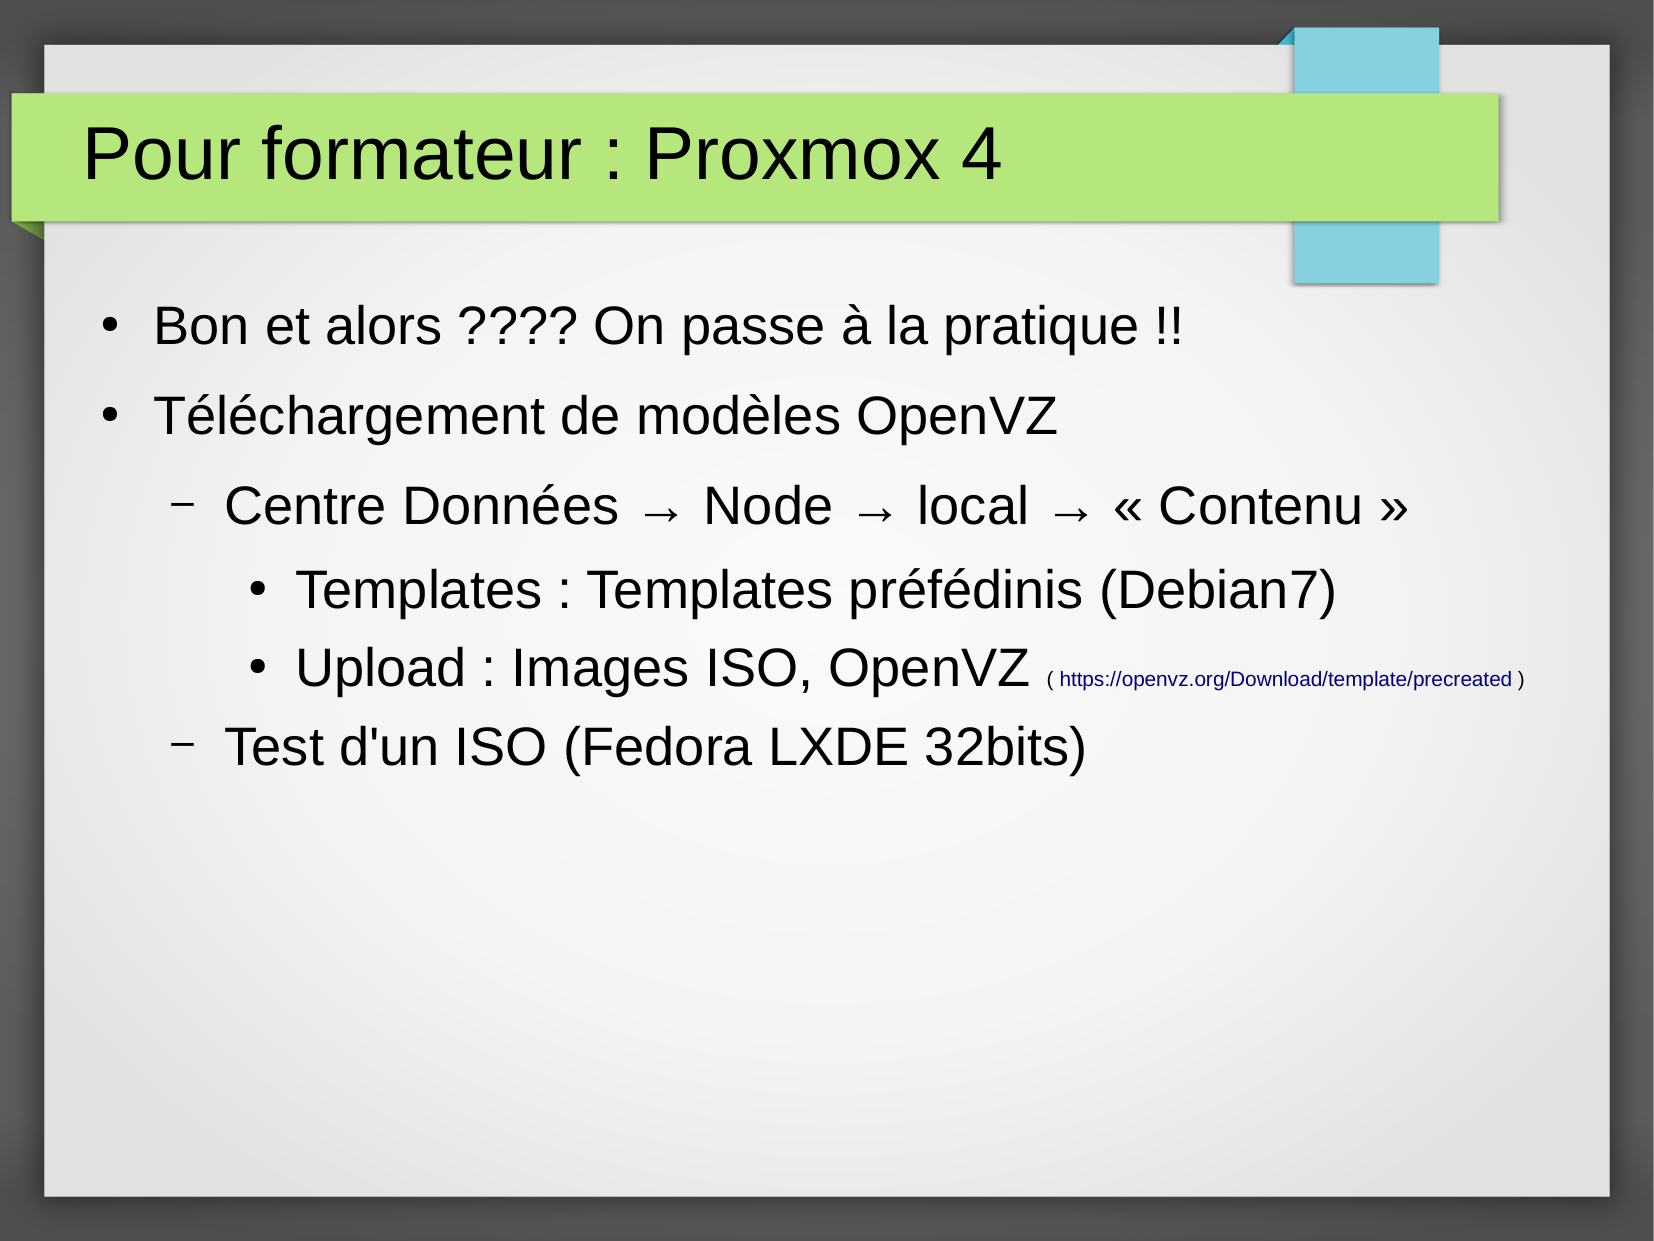

# Pour formateur : Proxmox 4
Bon et alors ???? On passe à la pratique !!
Téléchargement de modèles OpenVZ
Centre Données → Node → local → « Contenu »
Templates : Templates préfédinis (Debian7)
Upload : Images ISO, OpenVZ ( https://openvz.org/Download/template/precreated )
Test d'un ISO (Fedora LXDE 32bits)